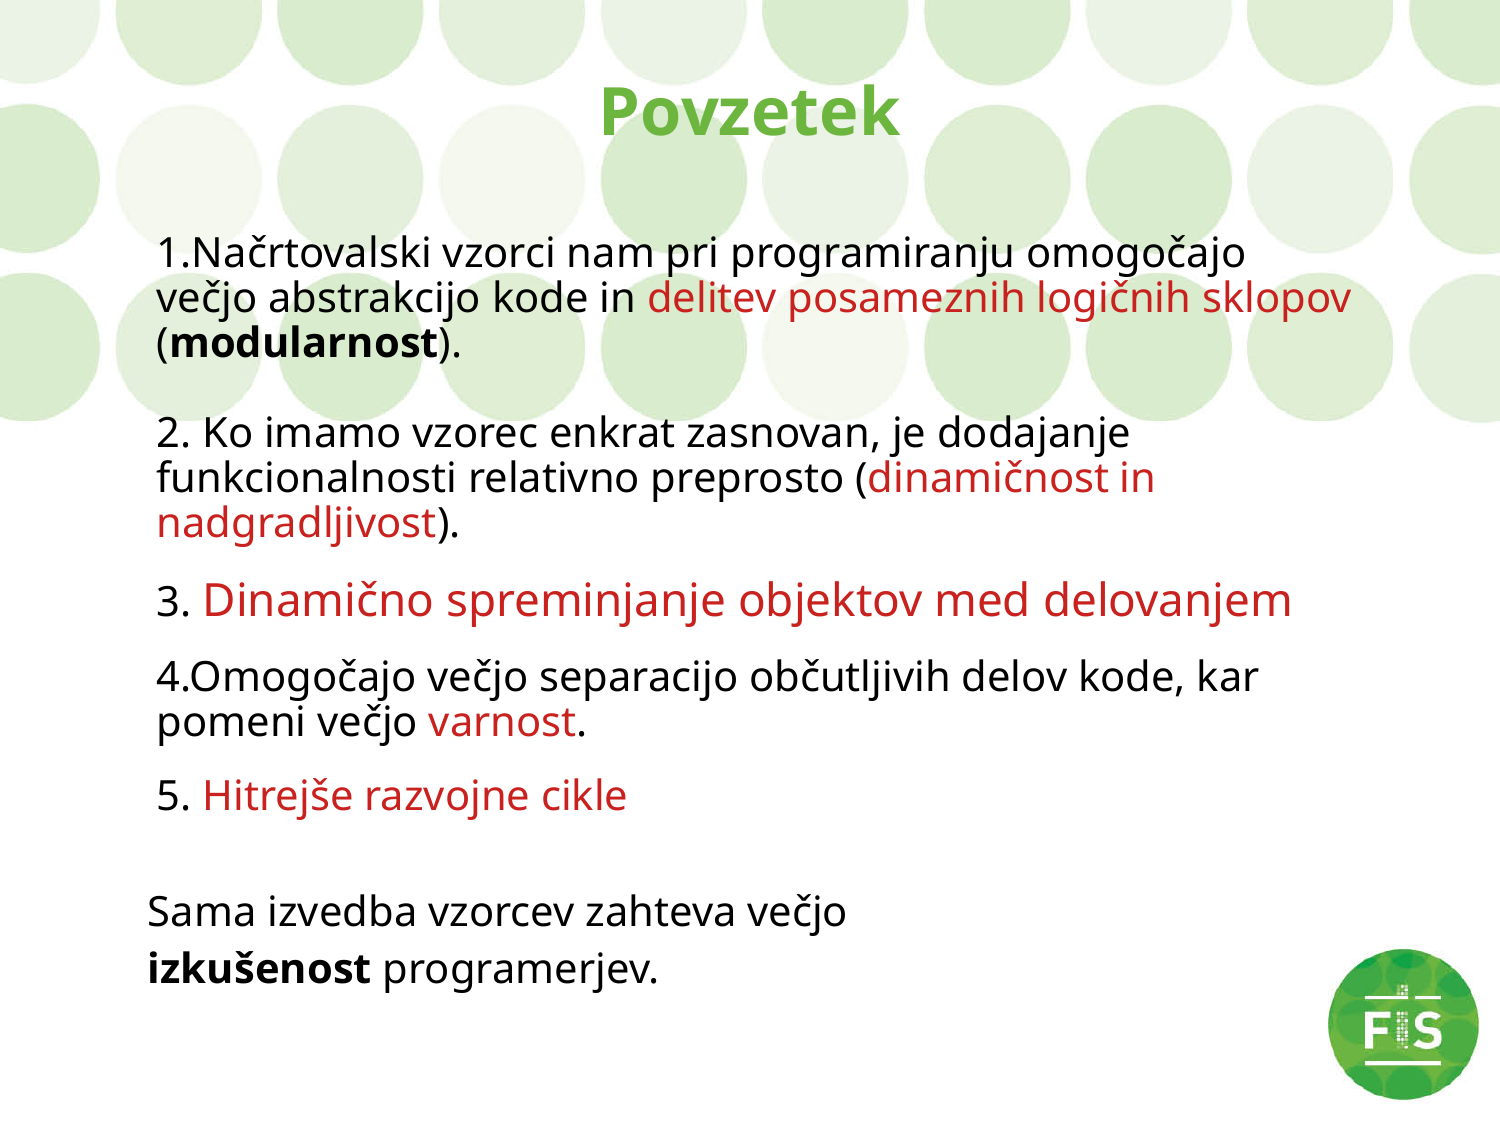

# Povzetek
1.Načrtovalski vzorci nam pri programiranju omogočajo večjo abstrakcijo kode in delitev posameznih logičnih sklopov (modularnost).
2. Ko imamo vzorec enkrat zasnovan, je dodajanje funkcionalnosti relativno preprosto (dinamičnost in nadgradljivost).
3. Dinamično spreminjanje objektov med delovanjem
4.Omogočajo večjo separacijo občutljivih delov kode, kar pomeni večjo varnost.
5. Hitrejše razvojne cikle
Sama izvedba vzorcev zahteva večjo izkušenost programerjev.